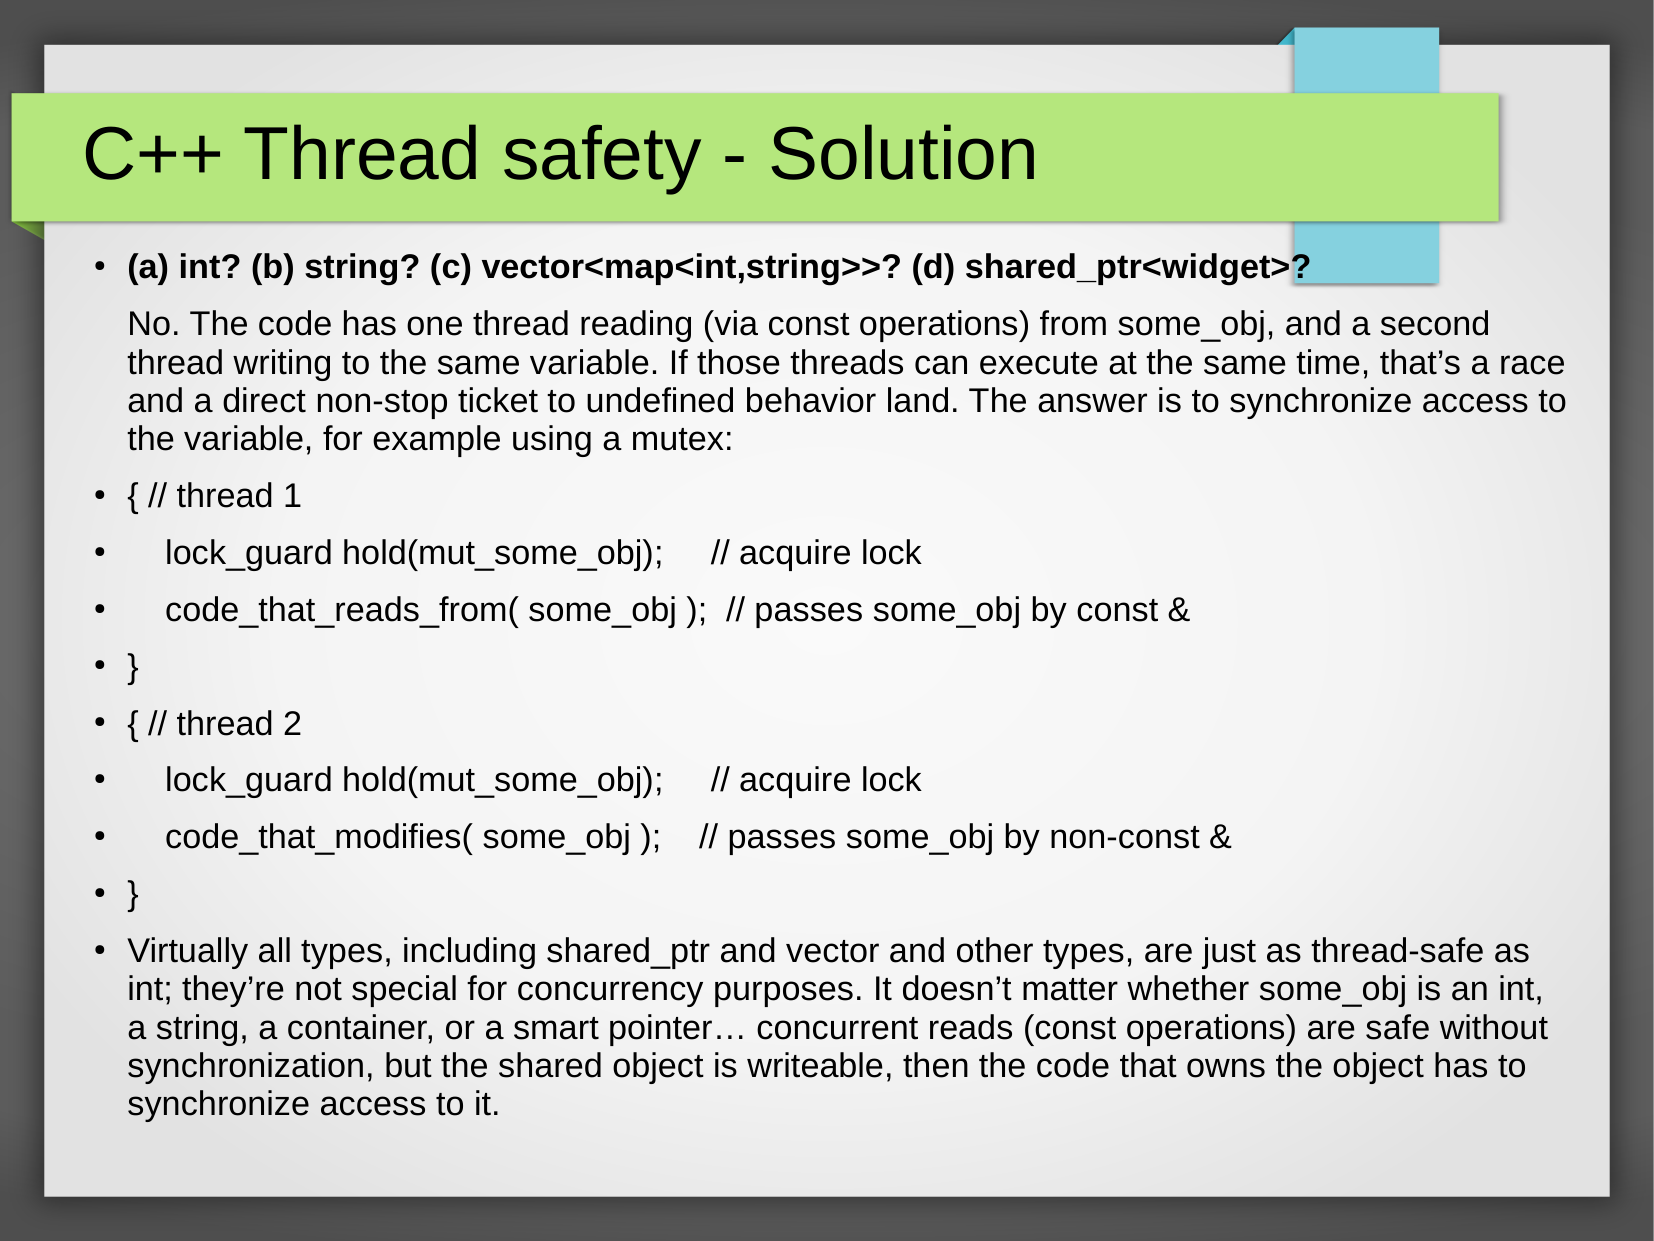

# C++ Thread safety - Solution
(a) int? (b) string? (c) vector<map<int,string>>? (d) shared_ptr<widget>?
No. The code has one thread reading (via const operations) from some_obj, and a second thread writing to the same variable. If those threads can execute at the same time, that’s a race and a direct non-stop ticket to undefined behavior land. The answer is to synchronize access to the variable, for example using a mutex:
{ // thread 1
 lock_guard hold(mut_some_obj); // acquire lock
 code_that_reads_from( some_obj ); // passes some_obj by const &
}
{ // thread 2
 lock_guard hold(mut_some_obj); // acquire lock
 code_that_modifies( some_obj ); // passes some_obj by non-const &
}
Virtually all types, including shared_ptr and vector and other types, are just as thread-safe as int; they’re not special for concurrency purposes. It doesn’t matter whether some_obj is an int, a string, a container, or a smart pointer… concurrent reads (const operations) are safe without synchronization, but the shared object is writeable, then the code that owns the object has to synchronize access to it.